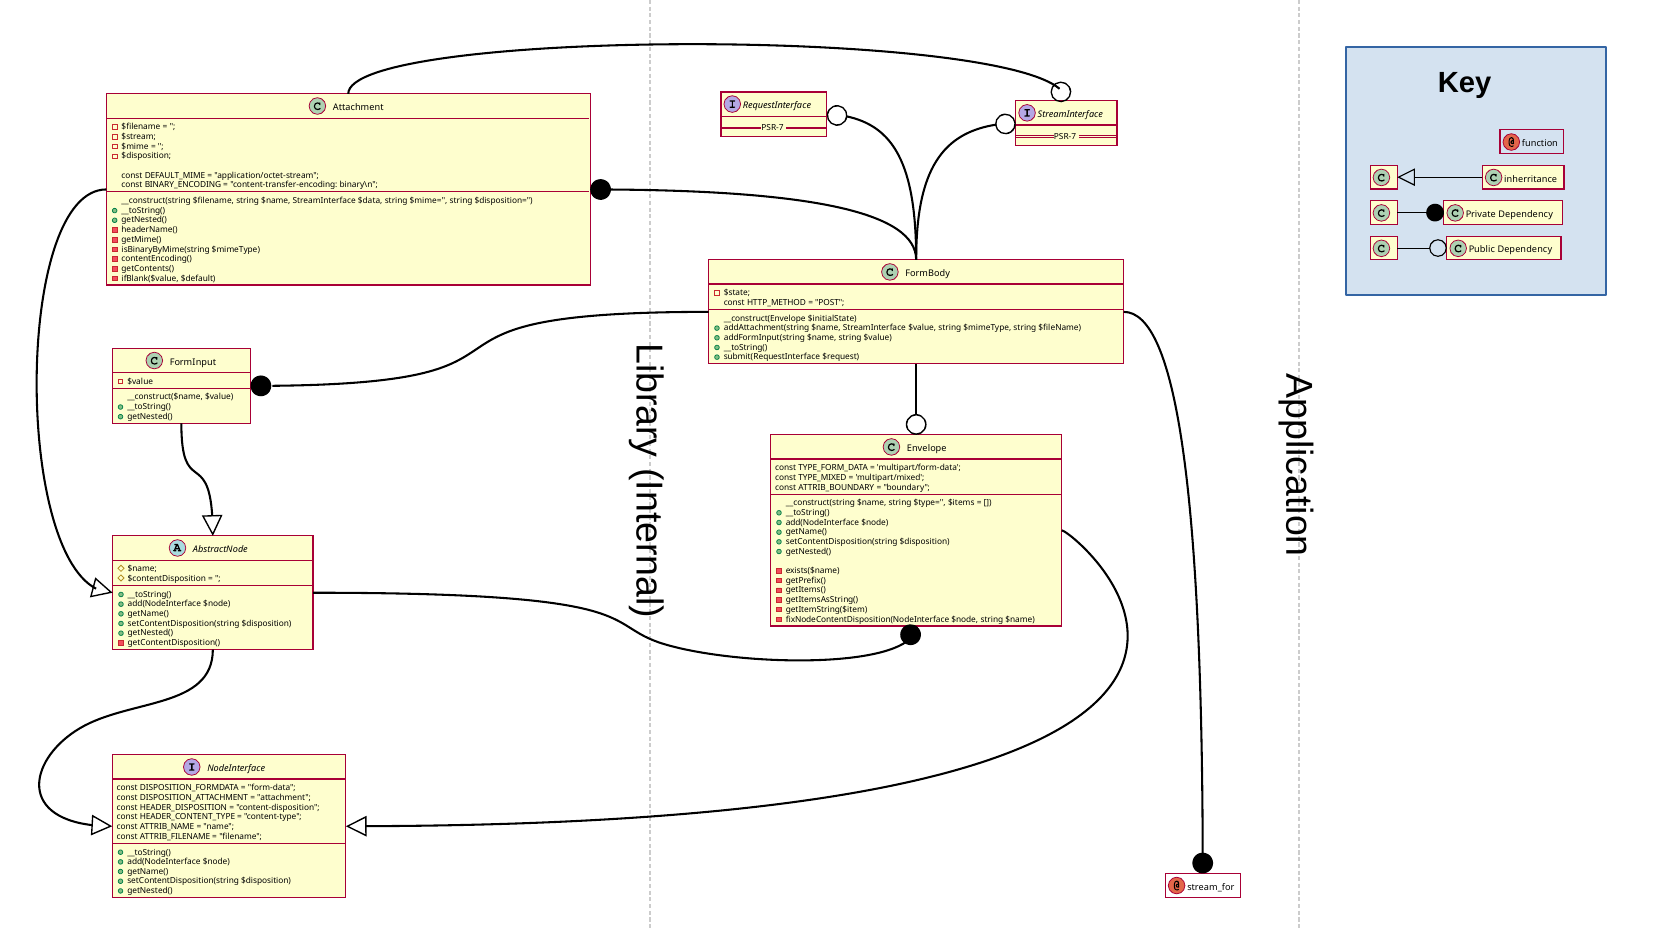

Library (Internal)
Application
Key
function
inherritance
Private Dependency
Public Dependency
RequestInterface
PSR-7
Attachment
$filename = '';
$stream;
$mime = '';
$disposition;
const DEFAULT_MIME = "application/octet-stream";
const BINARY_ENCODING = "content-transfer-encoding: binary\n";
__construct(string $filename, string $name, StreamInterface $data, string $mime='', string $disposition='')
__toString()
getNested()
headerName()
getMime()
isBinaryByMime(string $mimeType)
contentEncoding()
getContents()
ifBlank($value, $default)
StreamInterface
PSR-7
FormBody
$state;
const HTTP_METHOD = "POST";
__construct(Envelope $initialState)
addAttachment(string $name, StreamInterface $value, string $mimeType, string $fileName)
addFormInput(string $name, string $value)
__toString()
submit(RequestInterface $request)
FormInput
$value
__construct($name, $value)
__toString()
getNested()
Envelope
const TYPE_FORM_DATA = 'multipart/form-data';
const TYPE_MIXED = 'multipart/mixed';
const ATTRIB_BOUNDARY = "boundary";
__construct(string $name, string $type='', $items = [])
__toString()
add(NodeInterface $node)
getName()
setContentDisposition(string $disposition)
getNested()
exists($name)
getPrefix()
getItems()
getItemsAsString()
getItemString($item)
fixNodeContentDisposition(NodeInterface $node, string $name)
AbstractNode
$name;
$contentDisposition = '';
__toString()
add(NodeInterface $node)
getName()
setContentDisposition(string $disposition)
getNested()
getContentDisposition()
NodeInterface
const DISPOSITION_FORMDATA = "form-data";
const DISPOSITION_ATTACHMENT = "attachment";
const HEADER_DISPOSITION = "content-disposition";
const HEADER_CONTENT_TYPE = "content-type";
const ATTRIB_NAME = "name";
const ATTRIB_FILENAME = "filename";
__toString()
add(NodeInterface $node)
getName()
setContentDisposition(string $disposition)
getNested()
stream_for